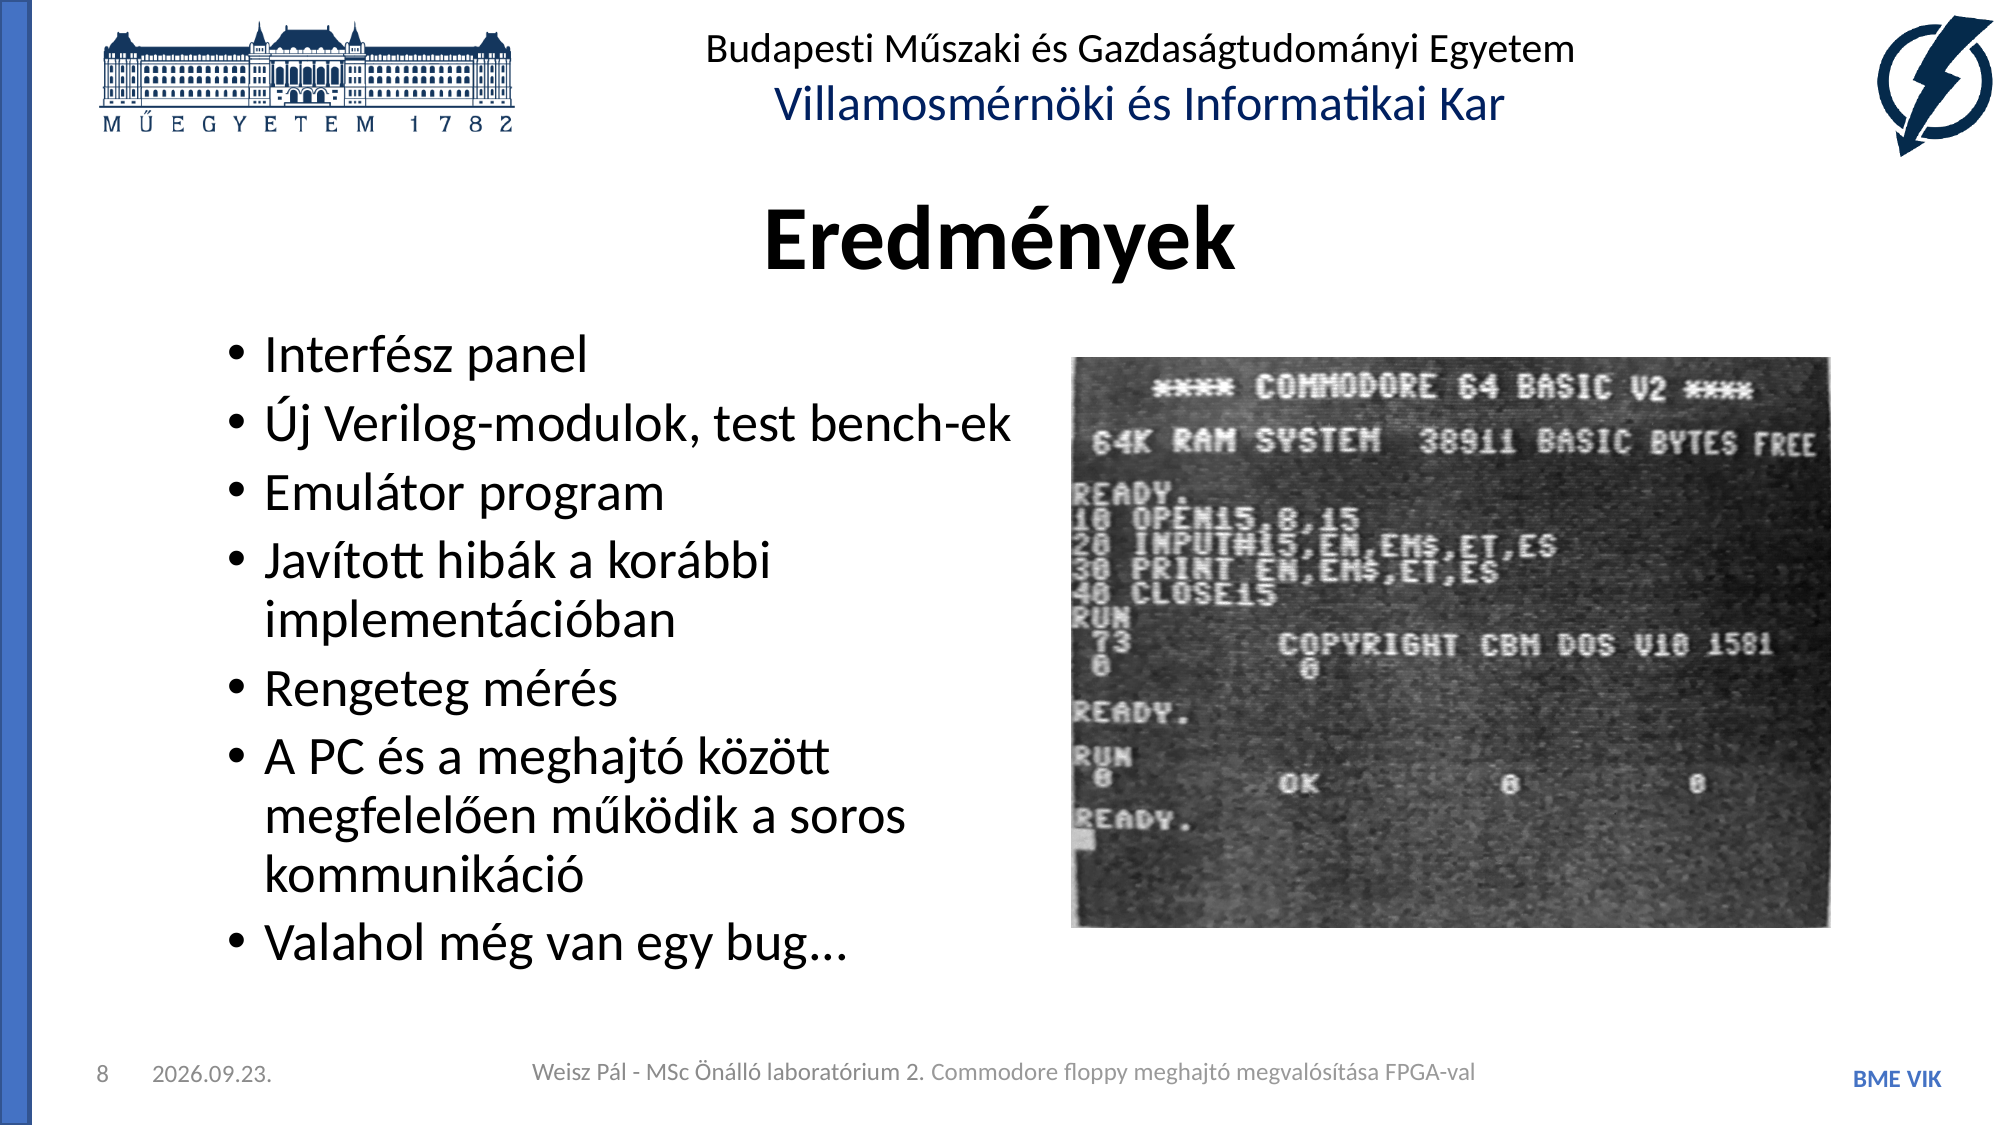

Eredmények
Interfész panel
Új Verilog-modulok, test bench-ek
Emulátor program
Javított hibák a korábbi implementációban
Rengeteg mérés
A PC és a meghajtó között megfelelően működik a soros kommunikáció
Valahol még van egy bug...
Weisz Pál - MSc Önálló laboratórium 2. Commodore floppy meghajtó megvalósítása FPGA-val